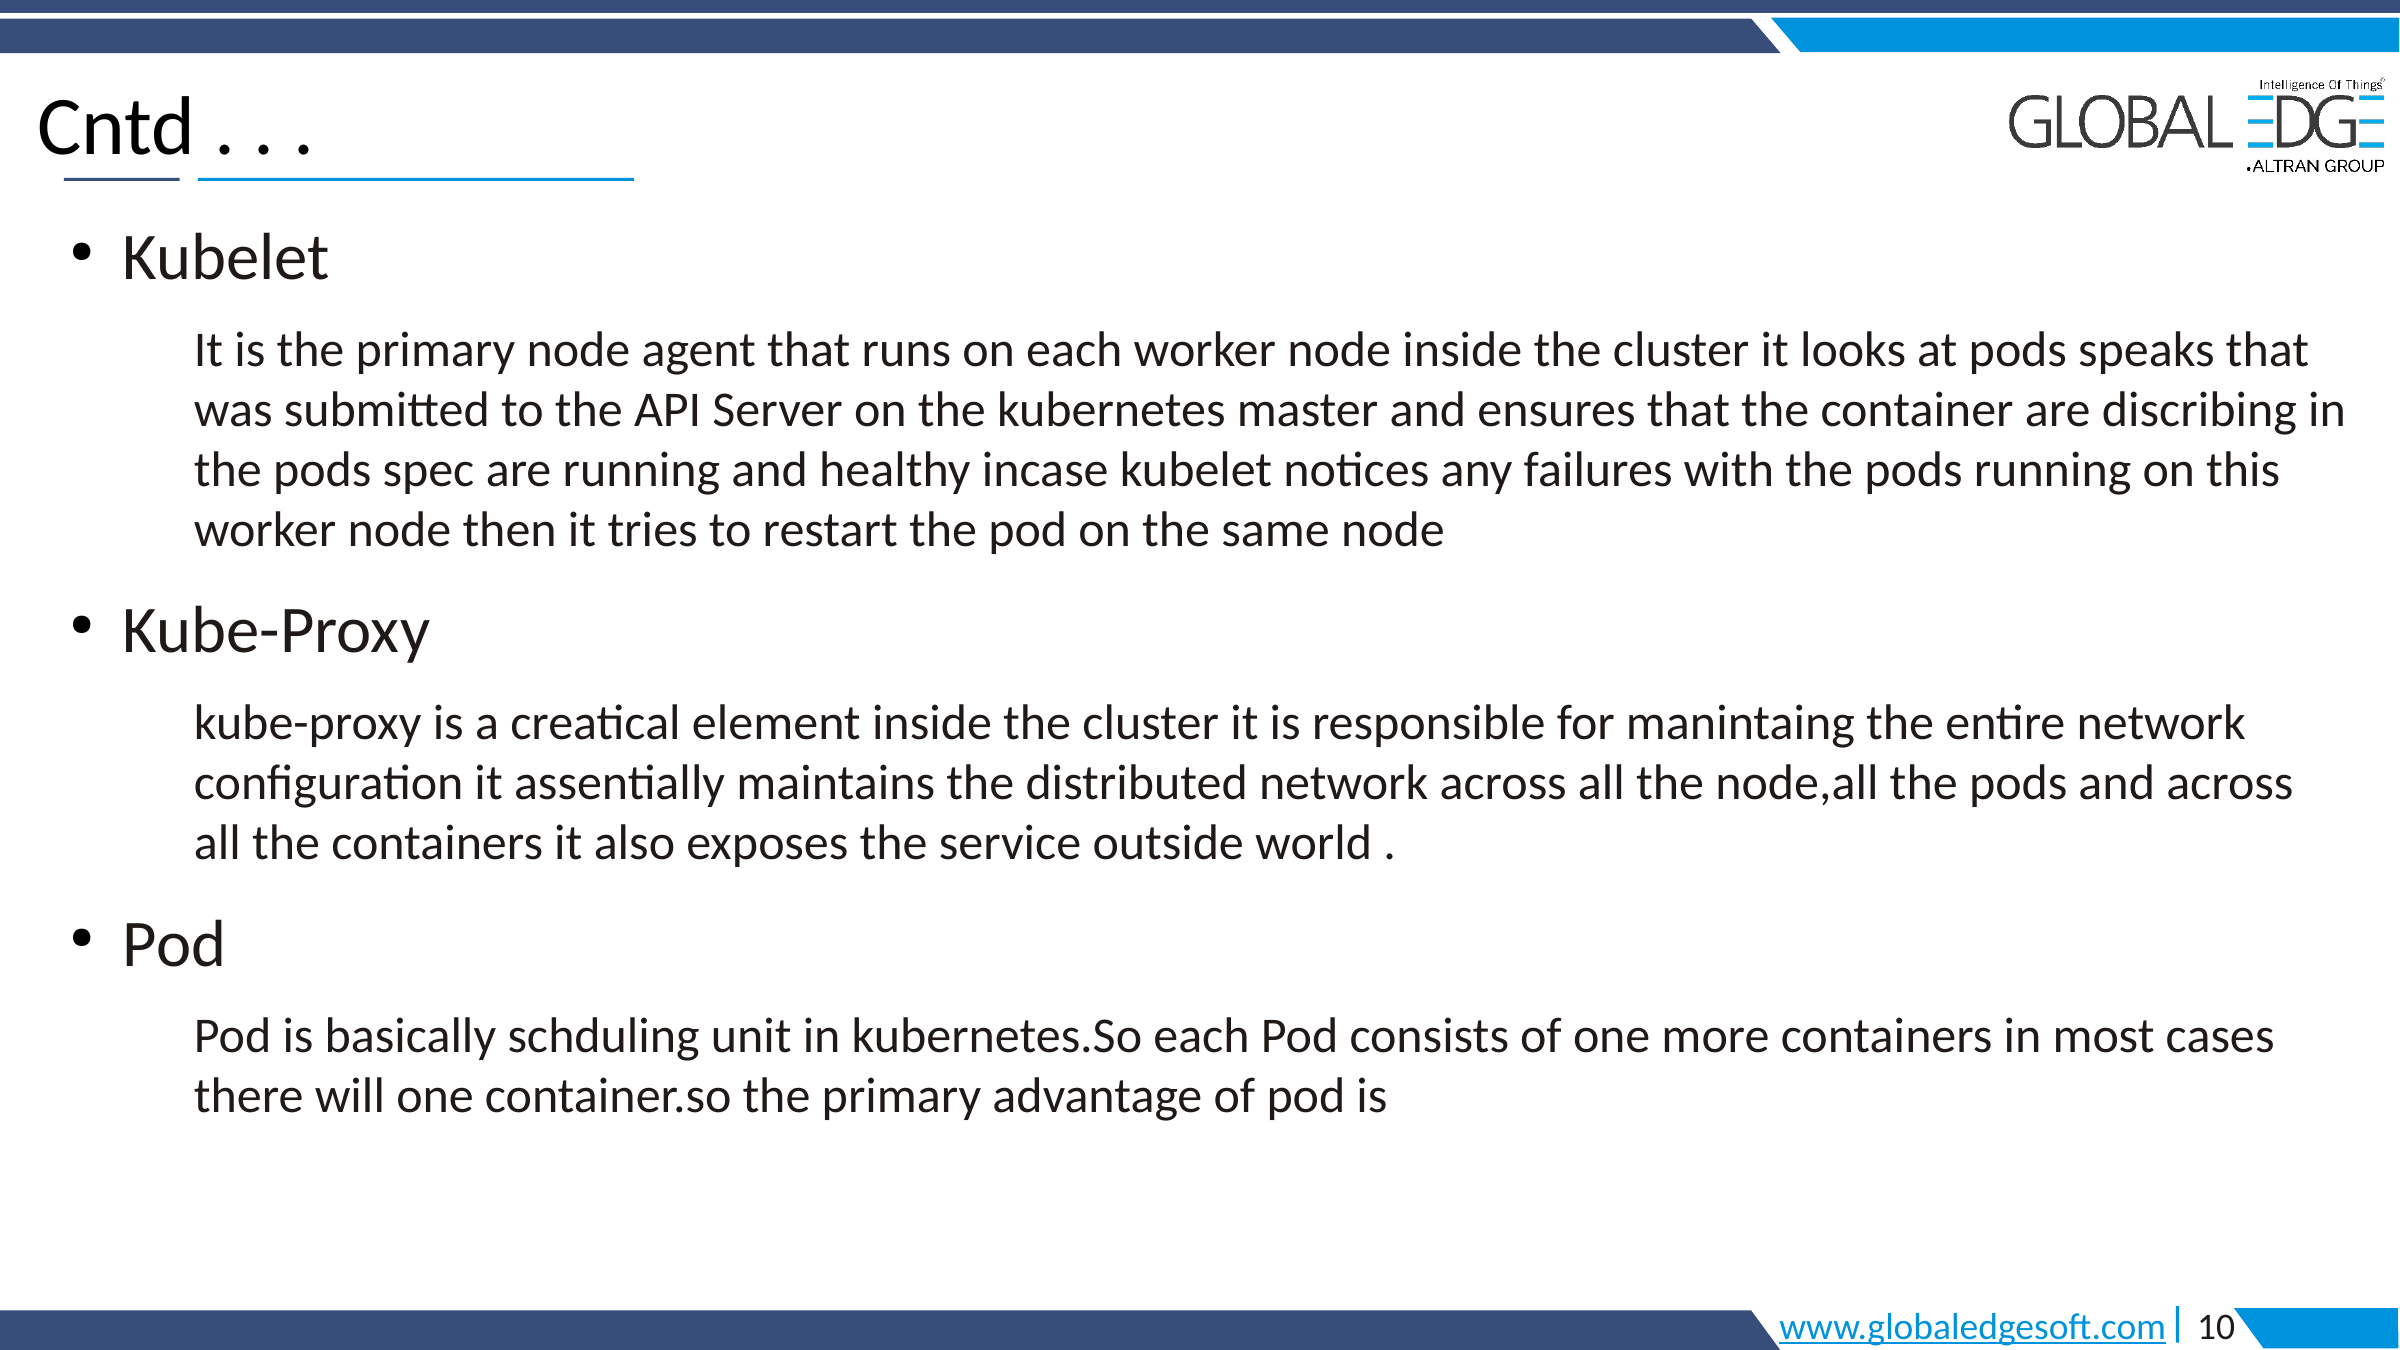

# Cntd . . .
Kubelet
It is the primary node agent that runs on each worker node inside the cluster it looks at pods speaks that was submitted to the API Server on the kubernetes master and ensures that the container are discribing in the pods spec are running and healthy incase kubelet notices any failures with the pods running on this worker node then it tries to restart the pod on the same node
Kube-Proxy
kube-proxy is a creatical element inside the cluster it is responsible for manintaing the entire network configuration it assentially maintains the distributed network across all the node,all the pods and across all the containers it also exposes the service outside world .
Pod
Pod is basically schduling unit in kubernetes.So each Pod consists of one more containers in most cases there will one container.so the primary advantage of pod is